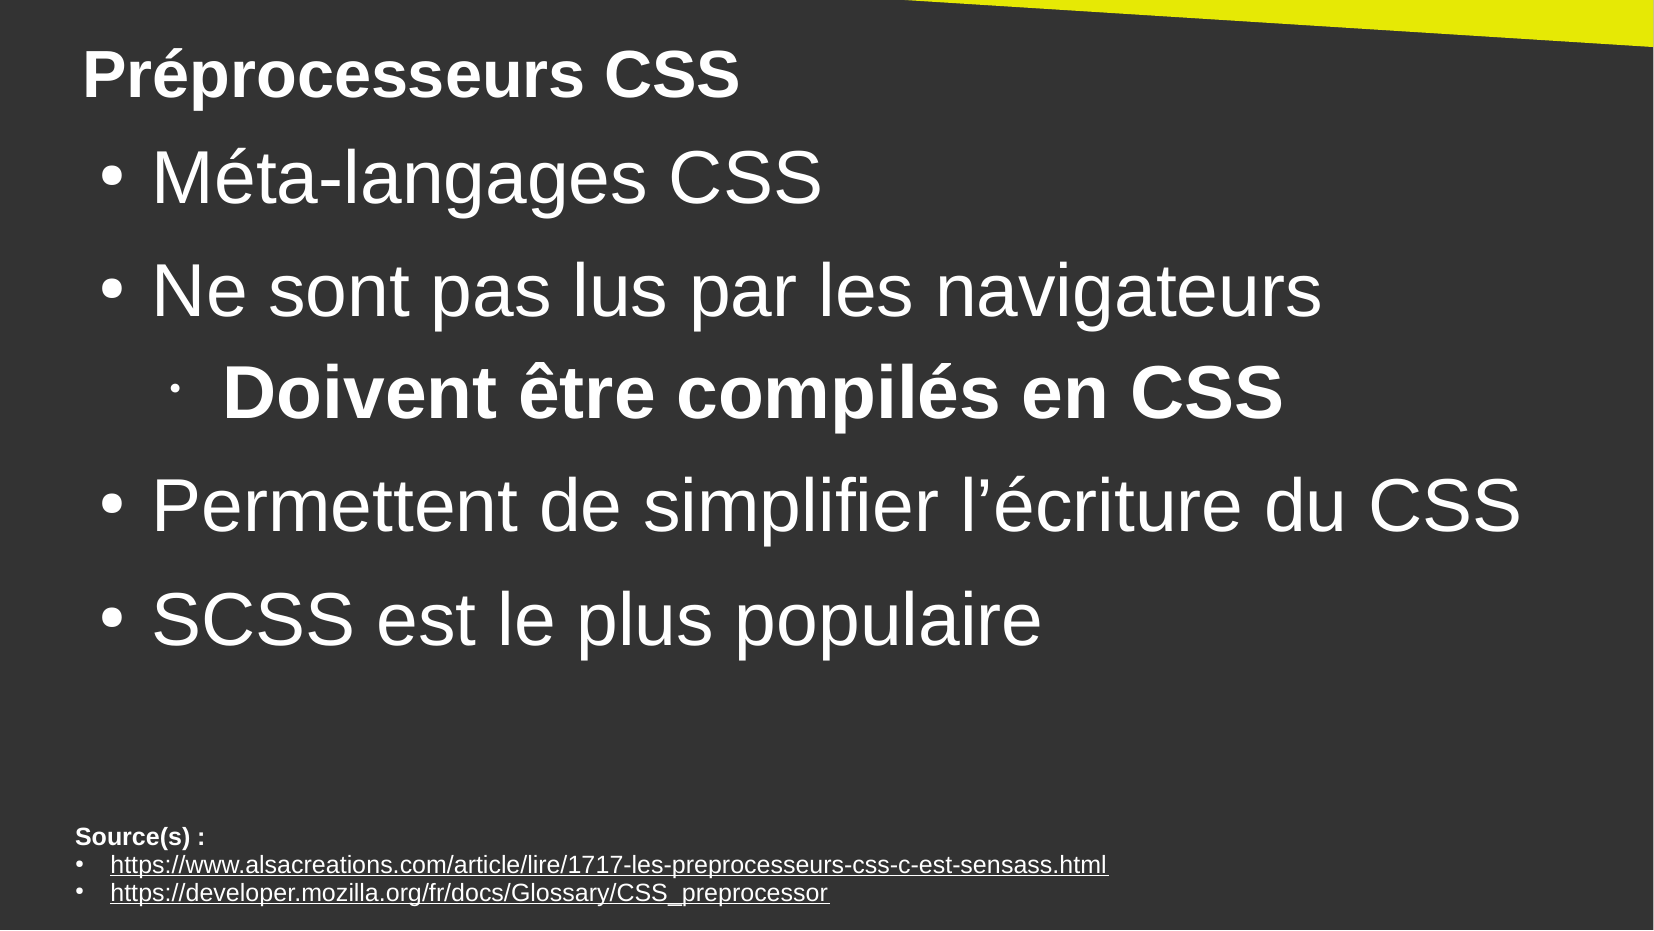

# Préprocesseurs CSS
Méta-langages CSS
Ne sont pas lus par les navigateurs
Doivent être compilés en CSS
Permettent de simplifier l’écriture du CSS
SCSS est le plus populaire
Source(s) :
https://www.alsacreations.com/article/lire/1717-les-preprocesseurs-css-c-est-sensass.html
https://developer.mozilla.org/fr/docs/Glossary/CSS_preprocessor